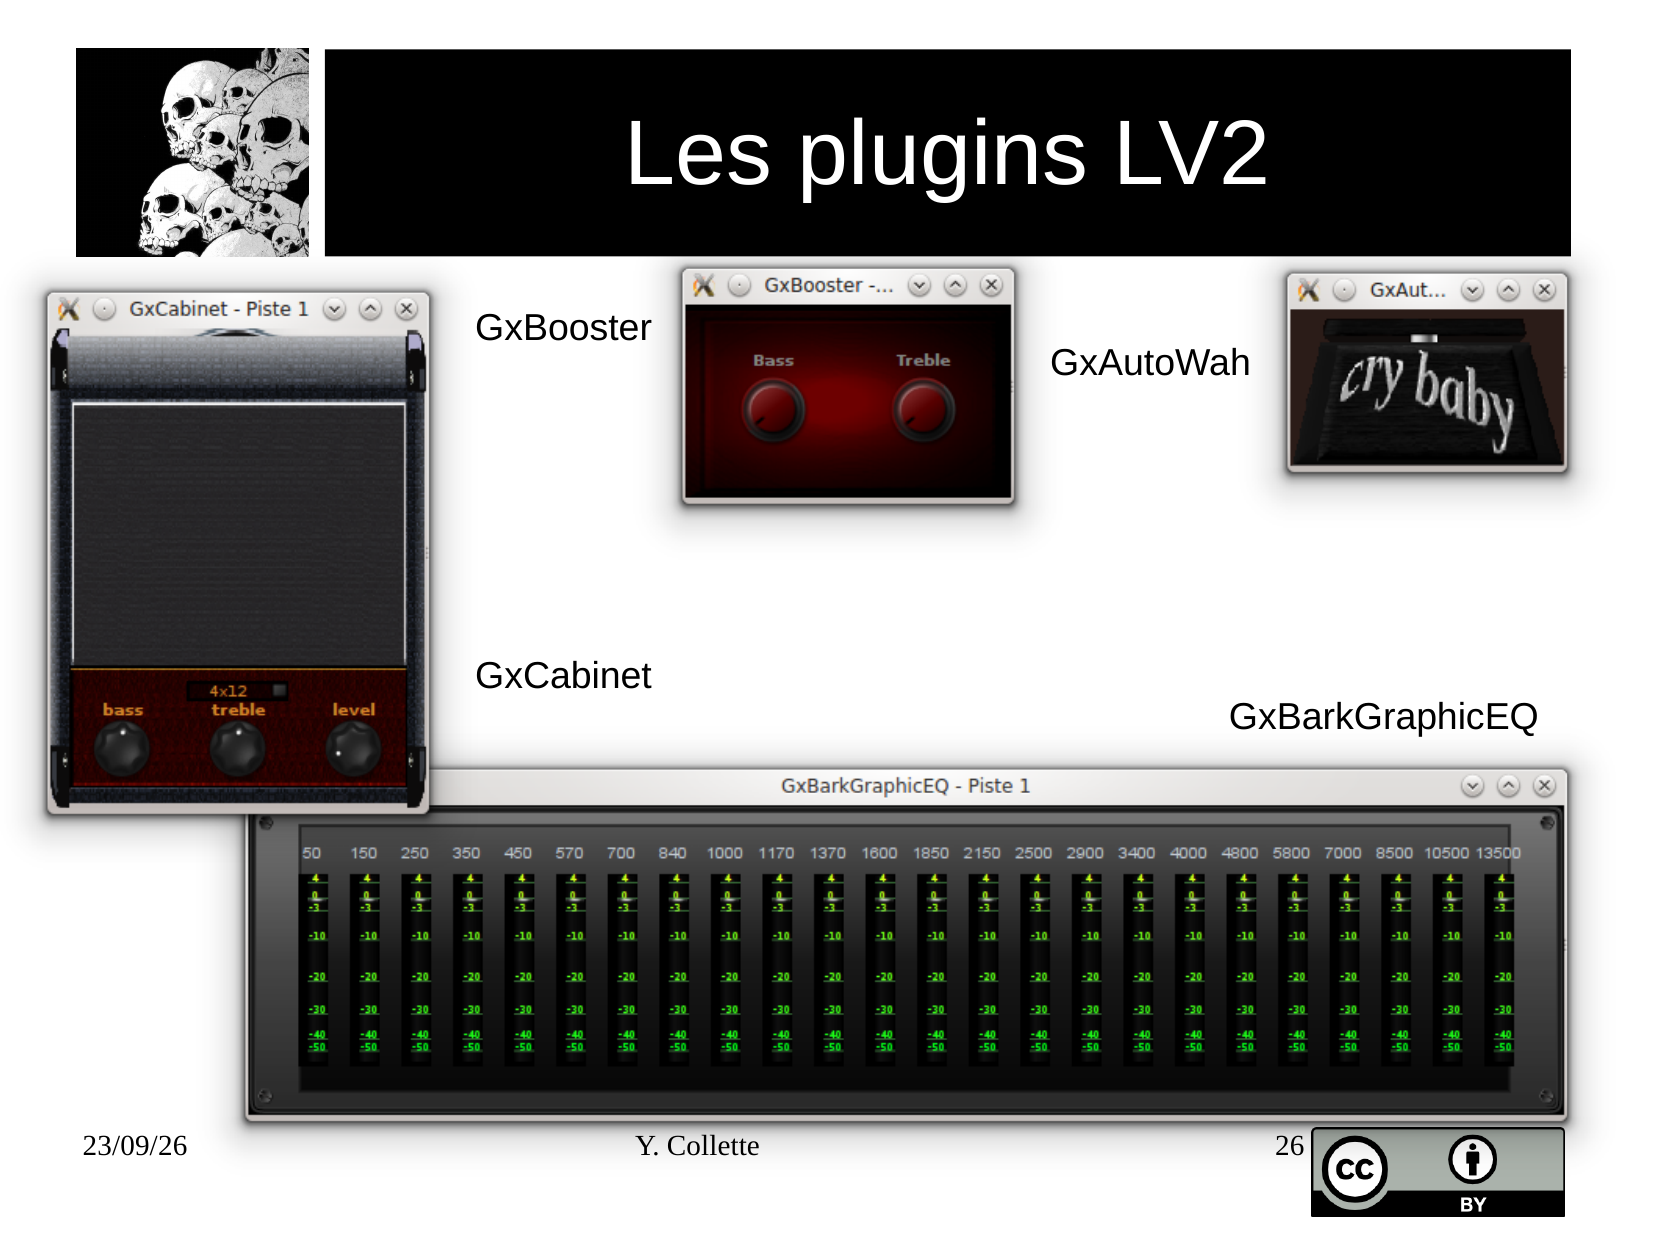

# Les plugins LV2
GxBooster
GxAutoWah
GxCabinet
GxBarkGraphicEQ
Y. Collette
26